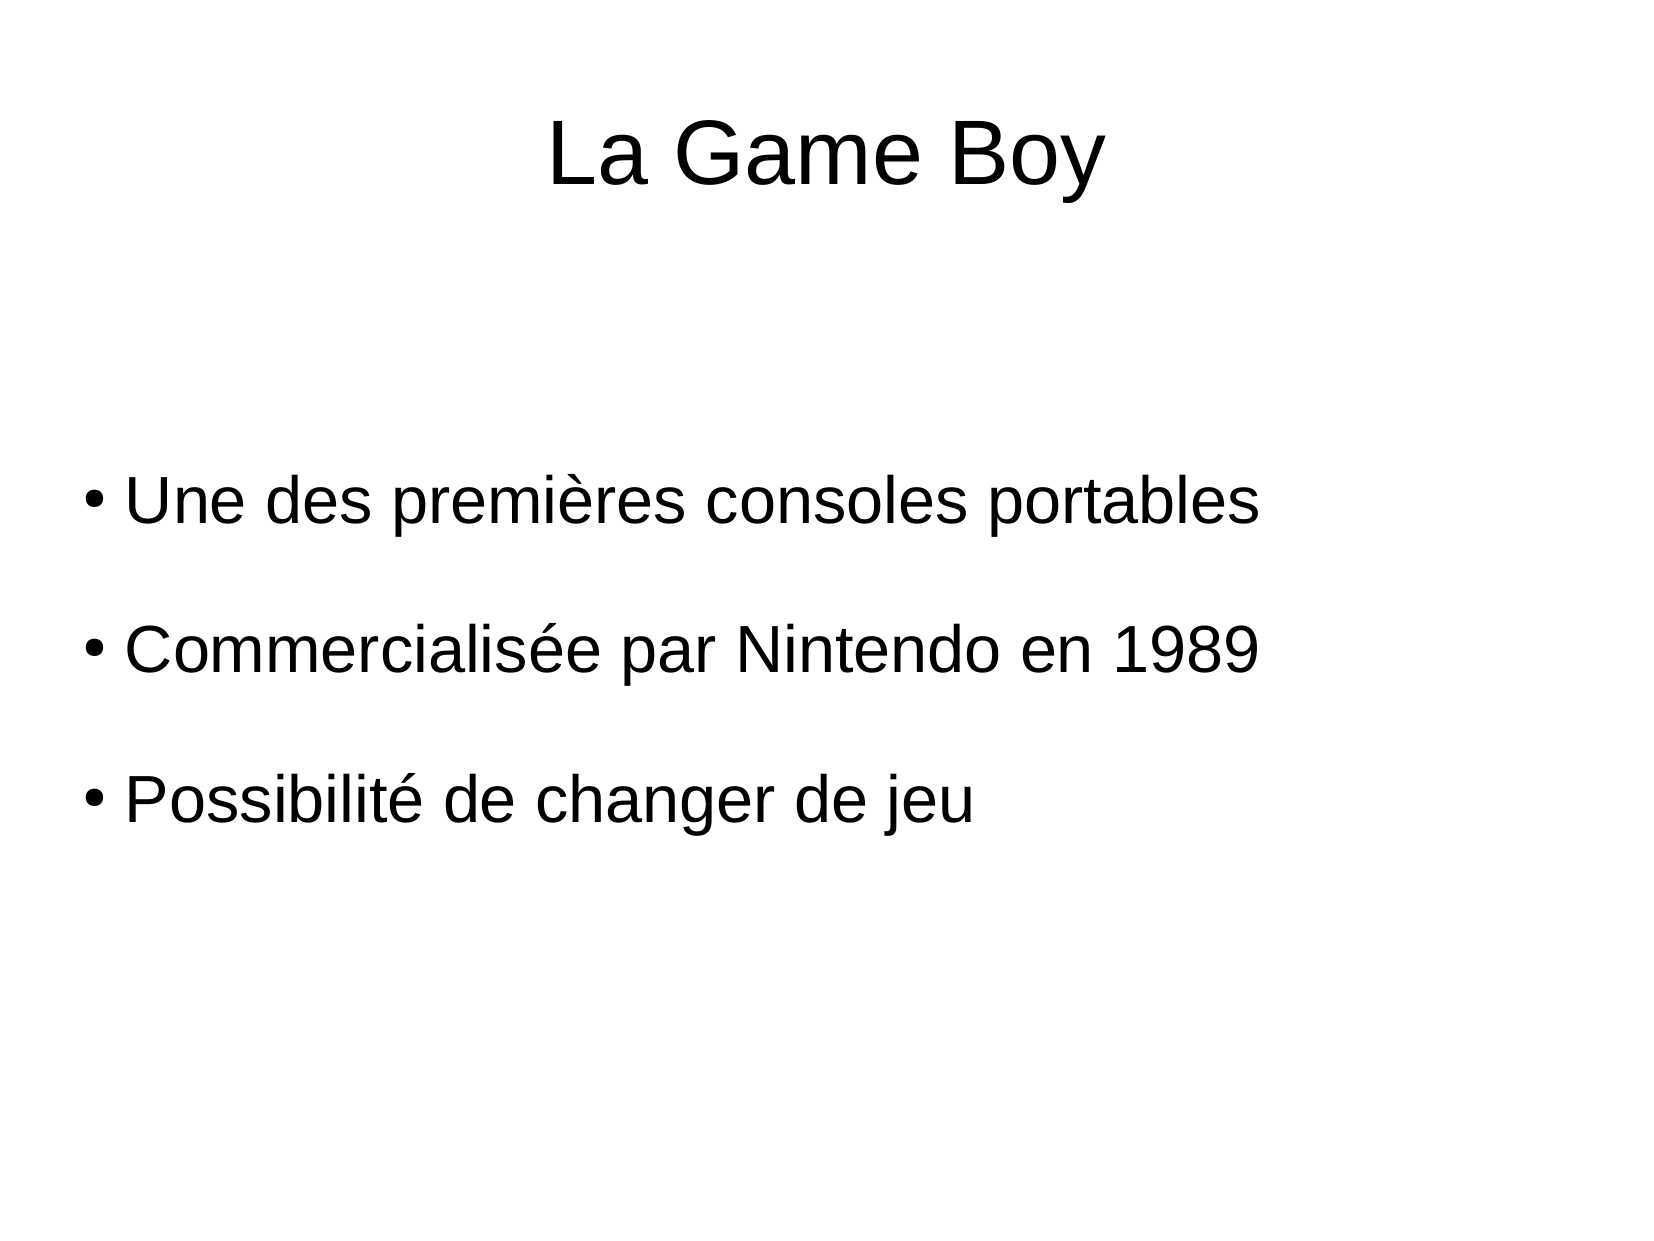

# La Game Boy
 Une des premières consoles portables
 Commercialisée par Nintendo en 1989
 Possibilité de changer de jeu